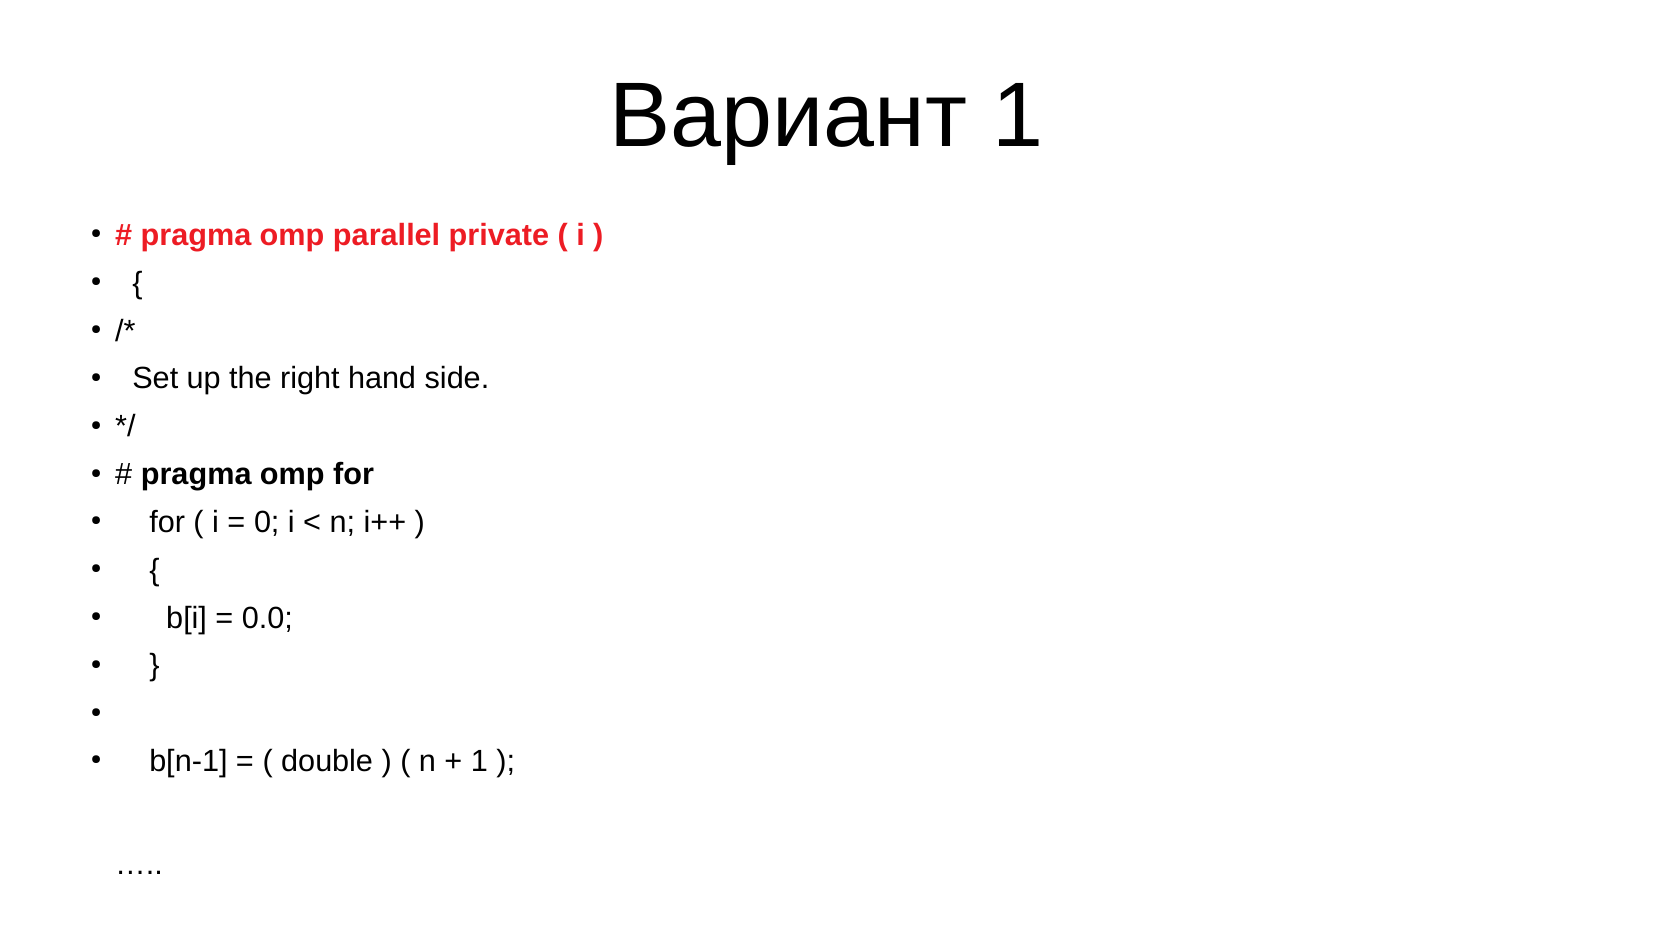

# Вариант 1
# pragma omp parallel private ( i )
 {
/*
 Set up the right hand side.
*/
# pragma omp for
 for ( i = 0; i < n; i++ )
 {
 b[i] = 0.0;
 }
 b[n-1] = ( double ) ( n + 1 );
…..